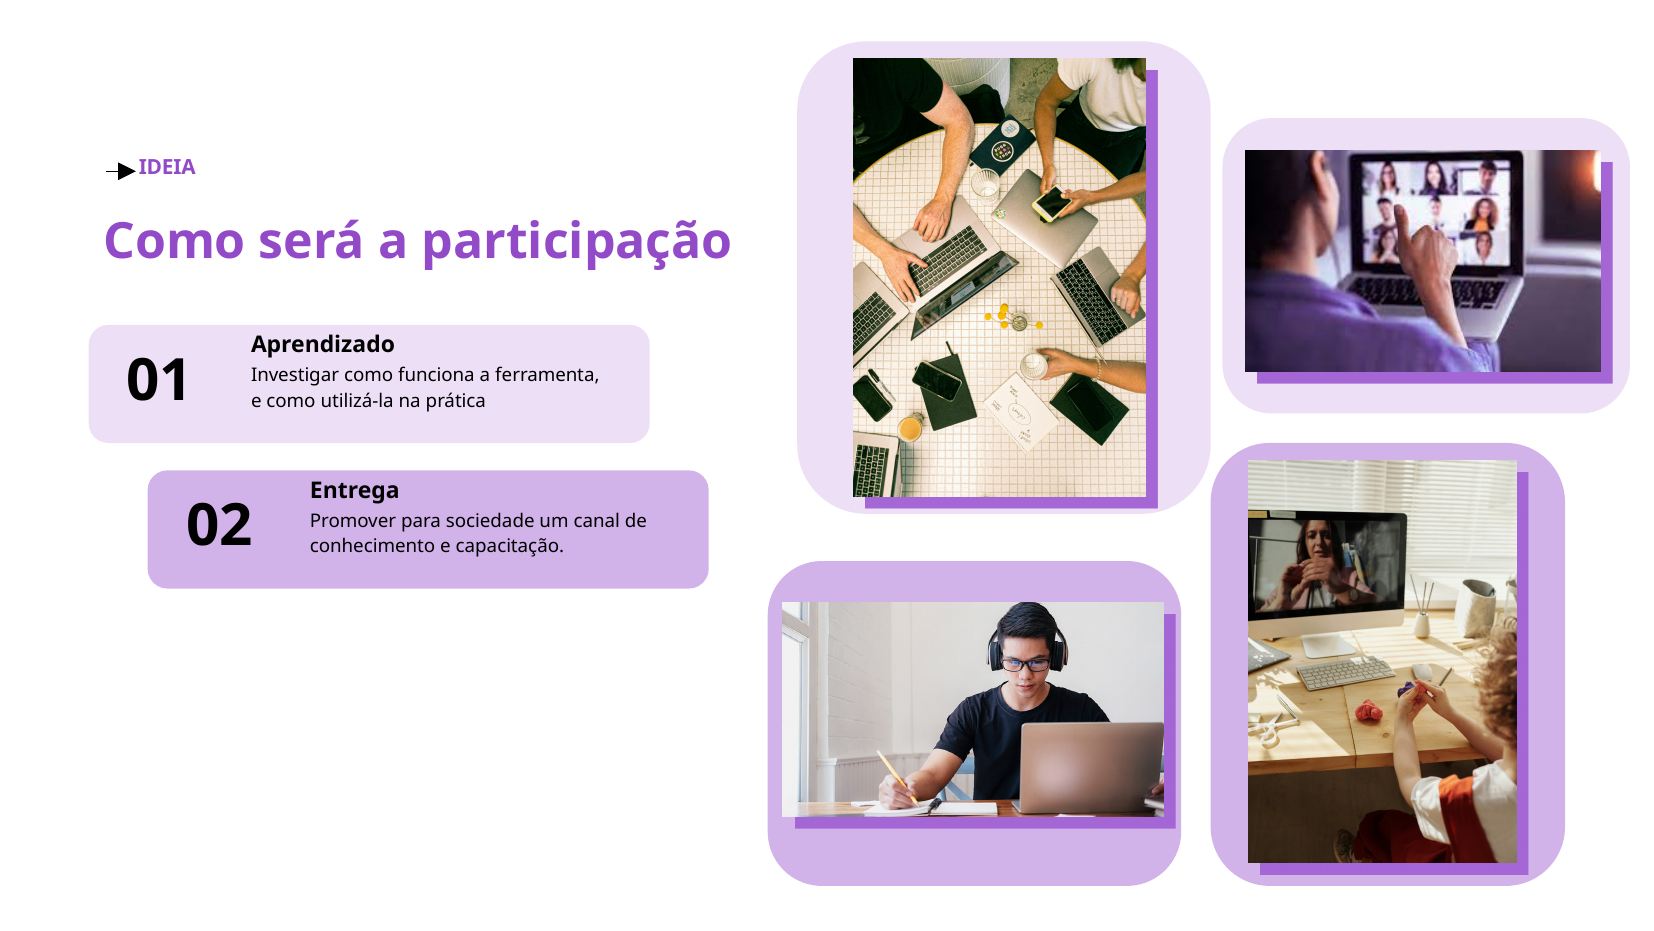

IDEIA
Como será a participação
Aprendizado
01
Investigar como funciona a ferramenta, e como utilizá-la na prática
Entrega
02
Promover para sociedade um canal de conhecimento e capacitação.